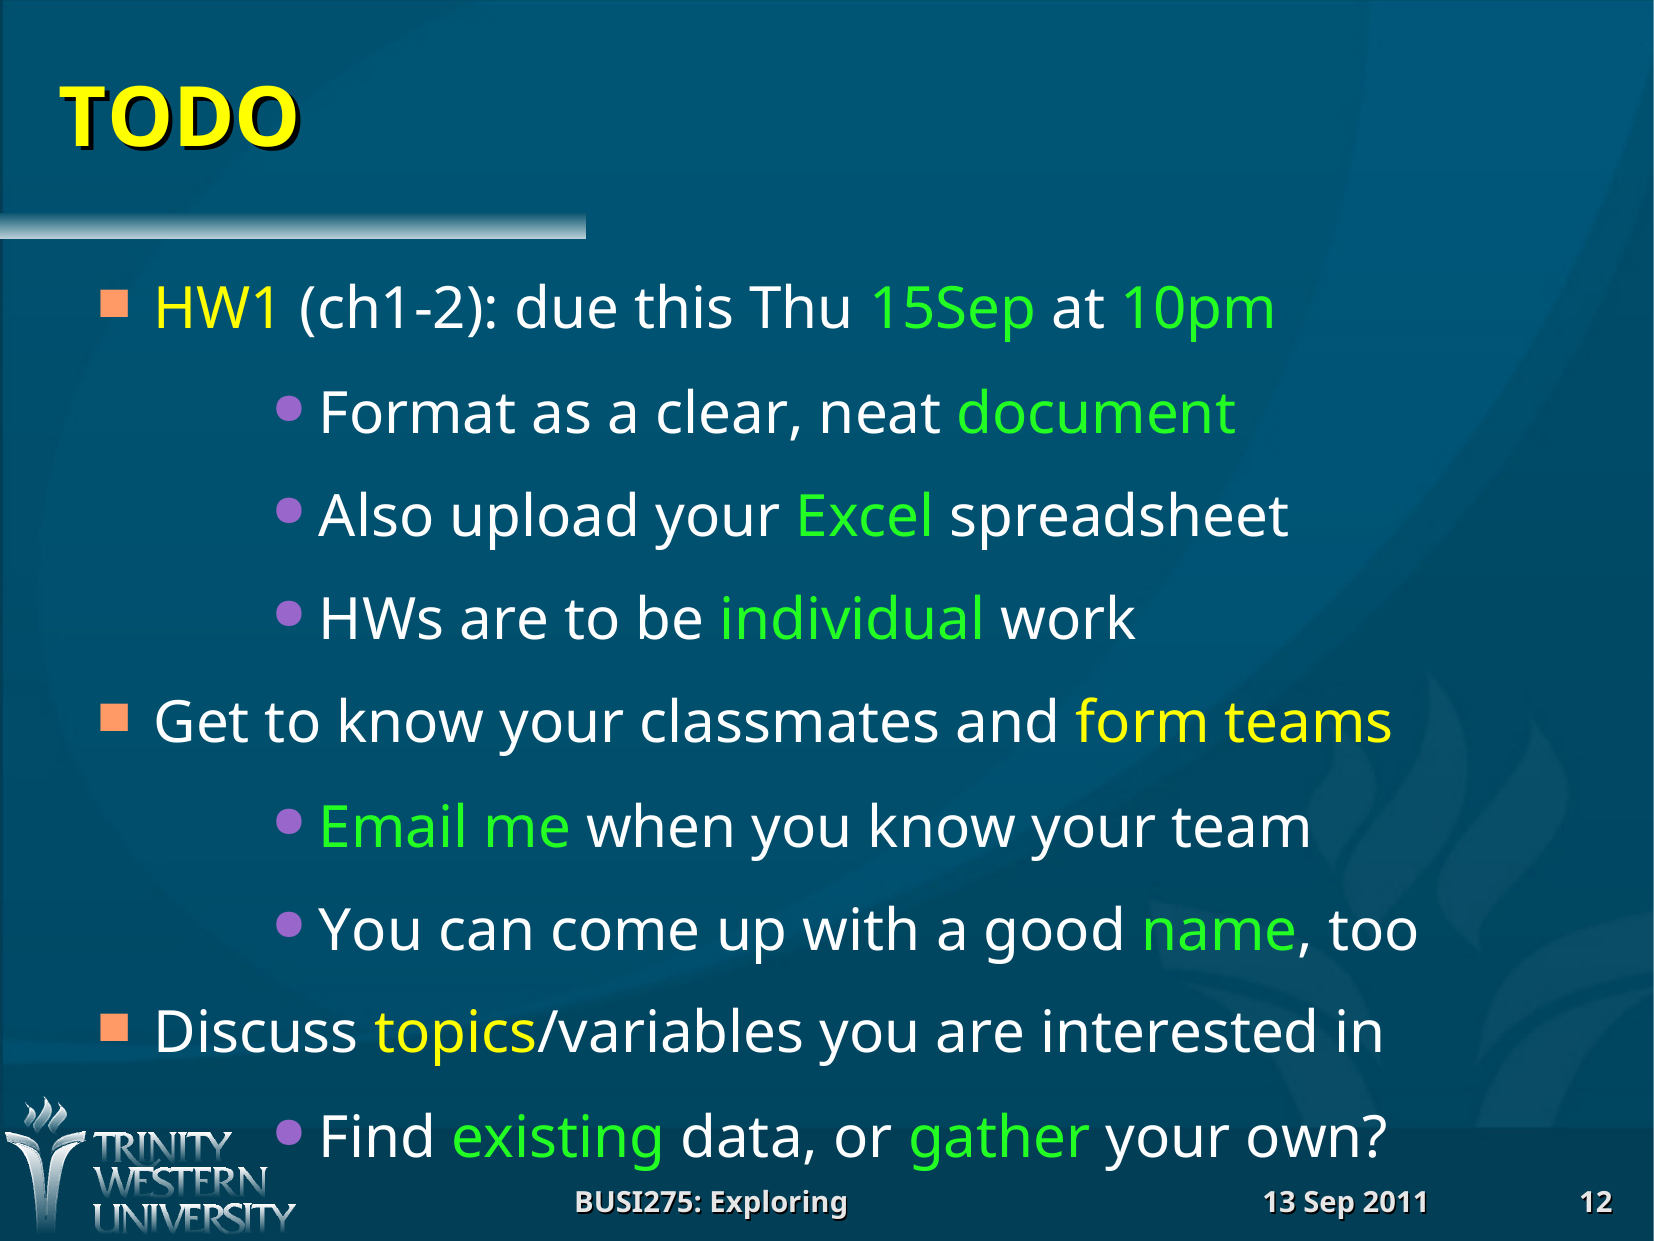

# TODO
HW1 (ch1-2): due this Thu 15Sep at 10pm
Format as a clear, neat document
Also upload your Excel spreadsheet
HWs are to be individual work
Get to know your classmates and form teams
Email me when you know your team
You can come up with a good name, too
Discuss topics/variables you are interested in
Find existing data, or gather your own?
BUSI275: Exploring
13 Sep 2011
12